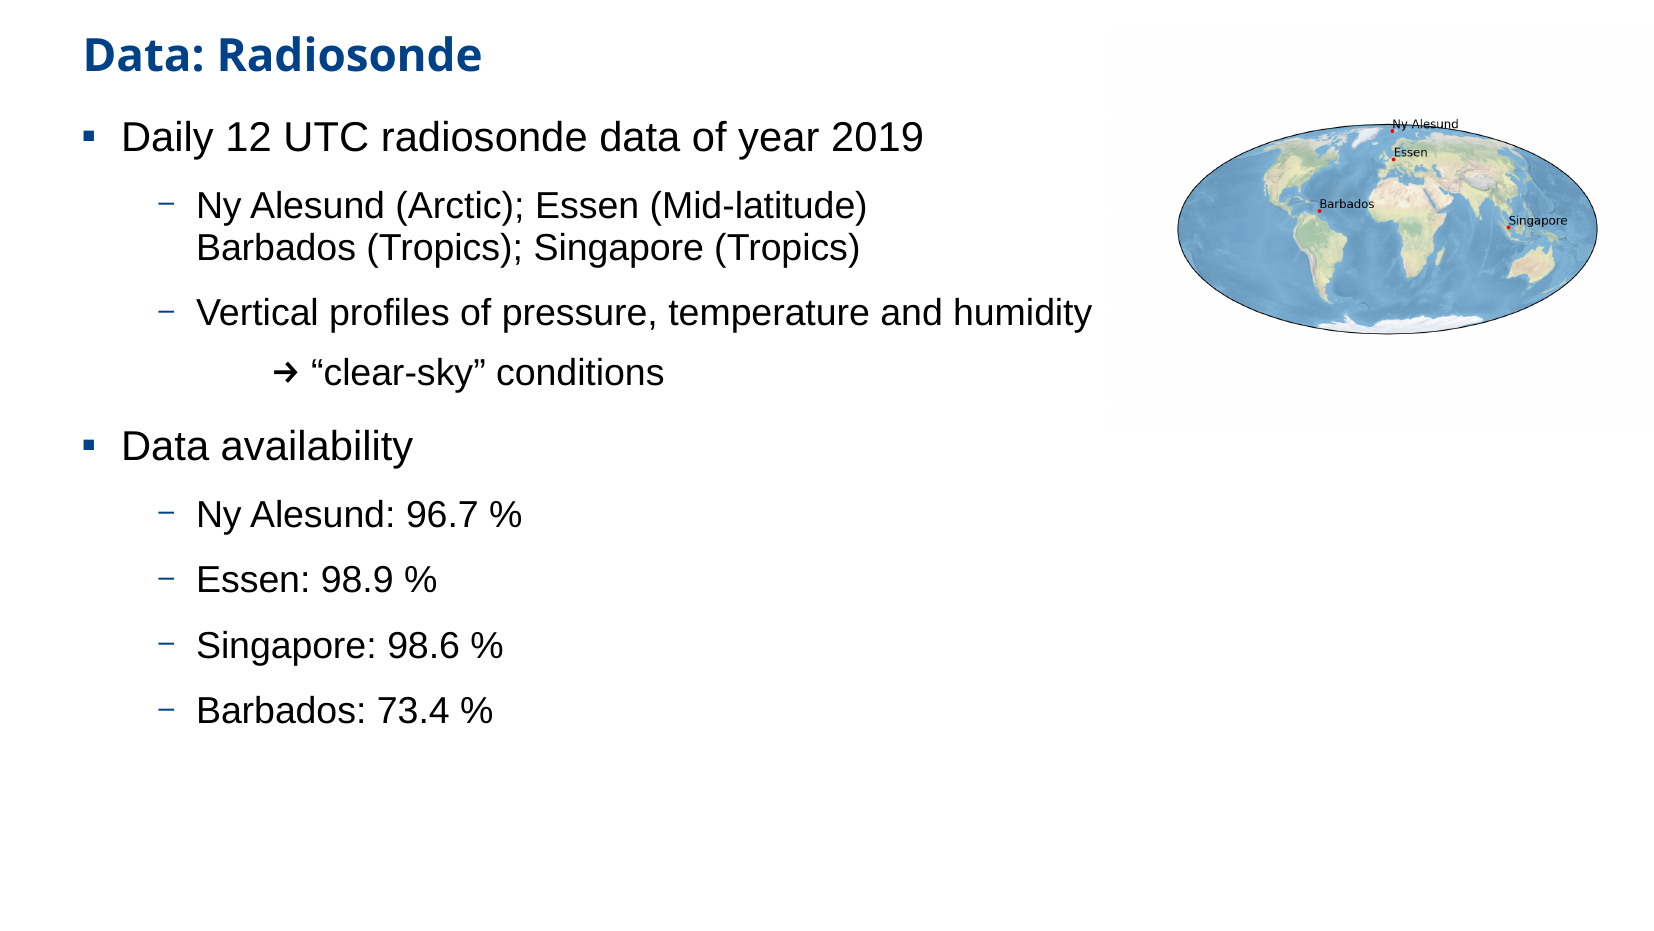

# Data: Radiosonde
Daily 12 UTC radiosonde data of year 2019
Ny Alesund (Arctic); Essen (Mid-latitude)
Barbados (Tropics); Singapore (Tropics)
Vertical profiles of pressure, temperature and humidity
→ “clear-sky” conditions
Data availability
Ny Alesund: 96.7 %
Essen: 98.9 %
Singapore: 98.6 %
Barbados: 73.4 %